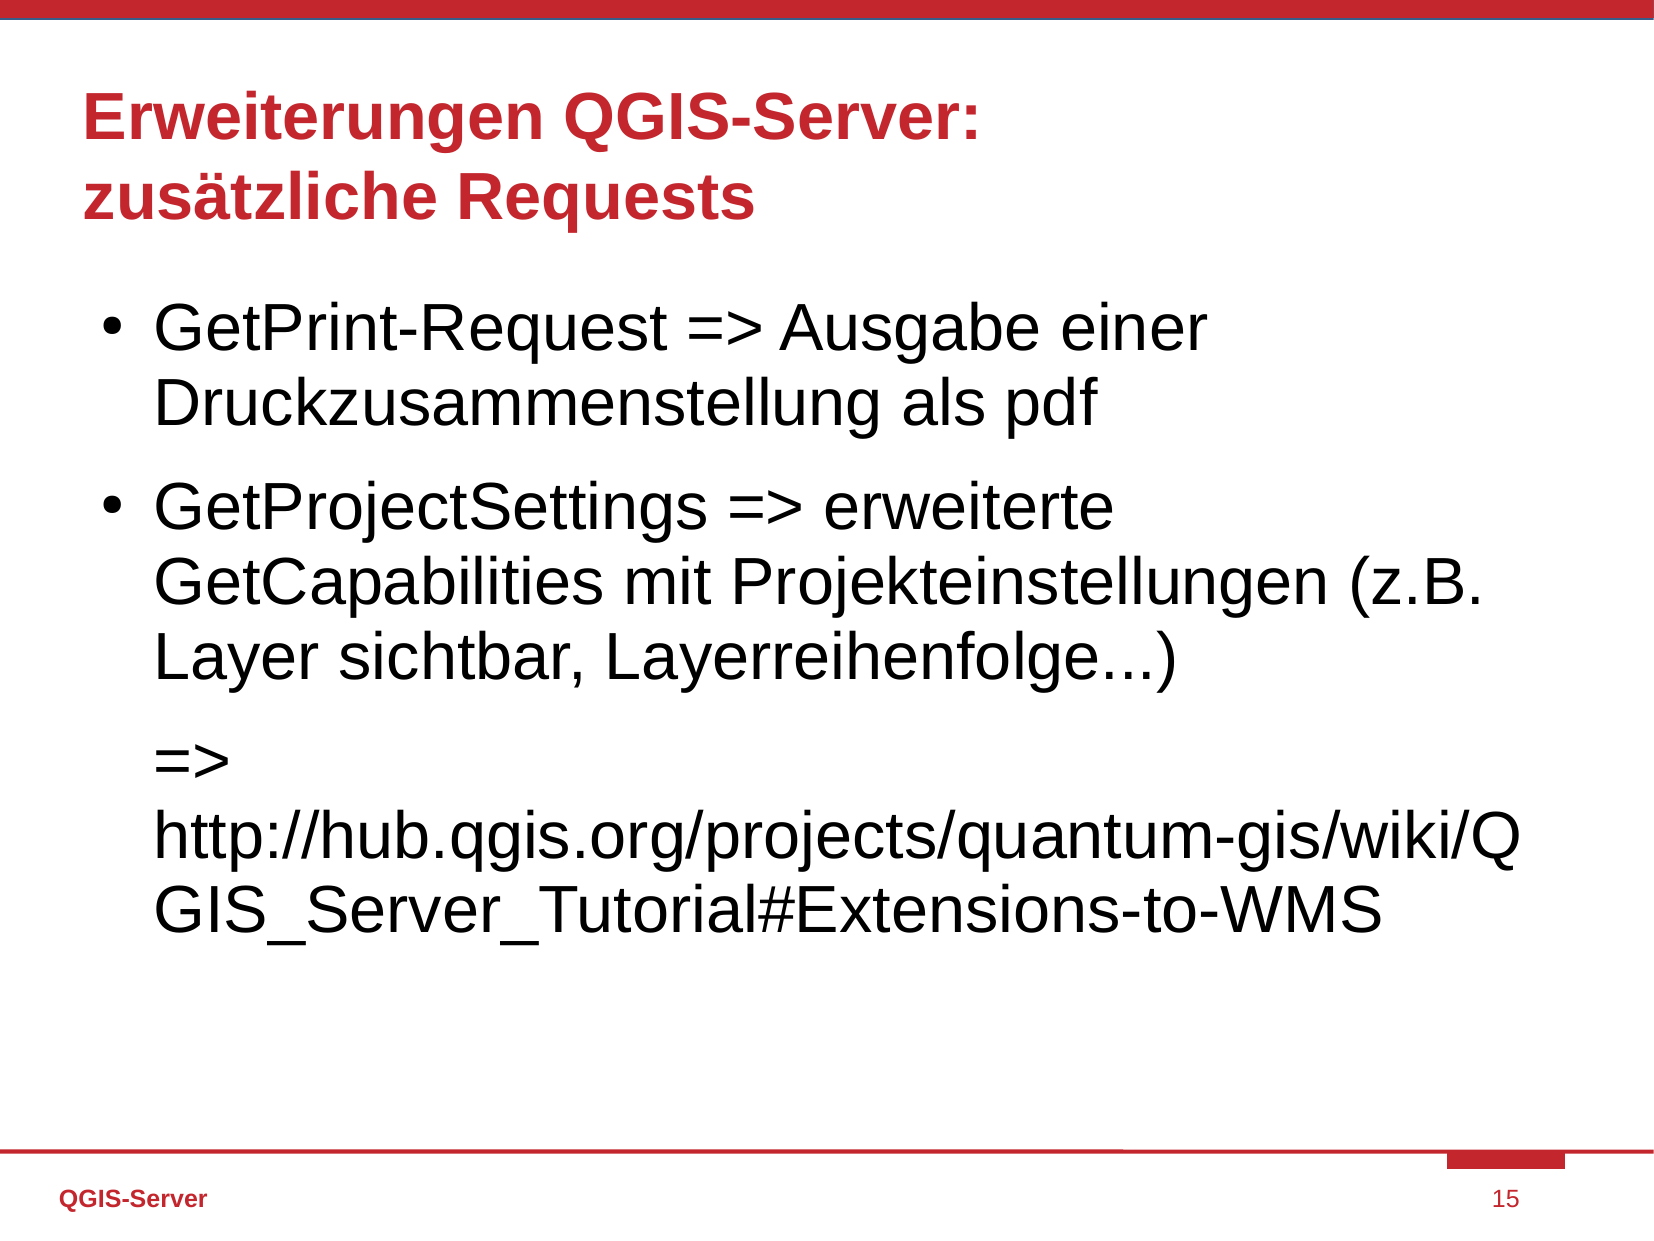

# Erweiterungen QGIS-Server: zusätzliche Requests
GetPrint-Request => Ausgabe einer Druckzusammenstellung als pdf
GetProjectSettings => erweiterte GetCapabilities mit Projekteinstellungen (z.B. Layer sichtbar, Layerreihenfolge...)
=> http://hub.qgis.org/projects/quantum-gis/wiki/QGIS_Server_Tutorial#Extensions-to-WMS
QGIS-Server